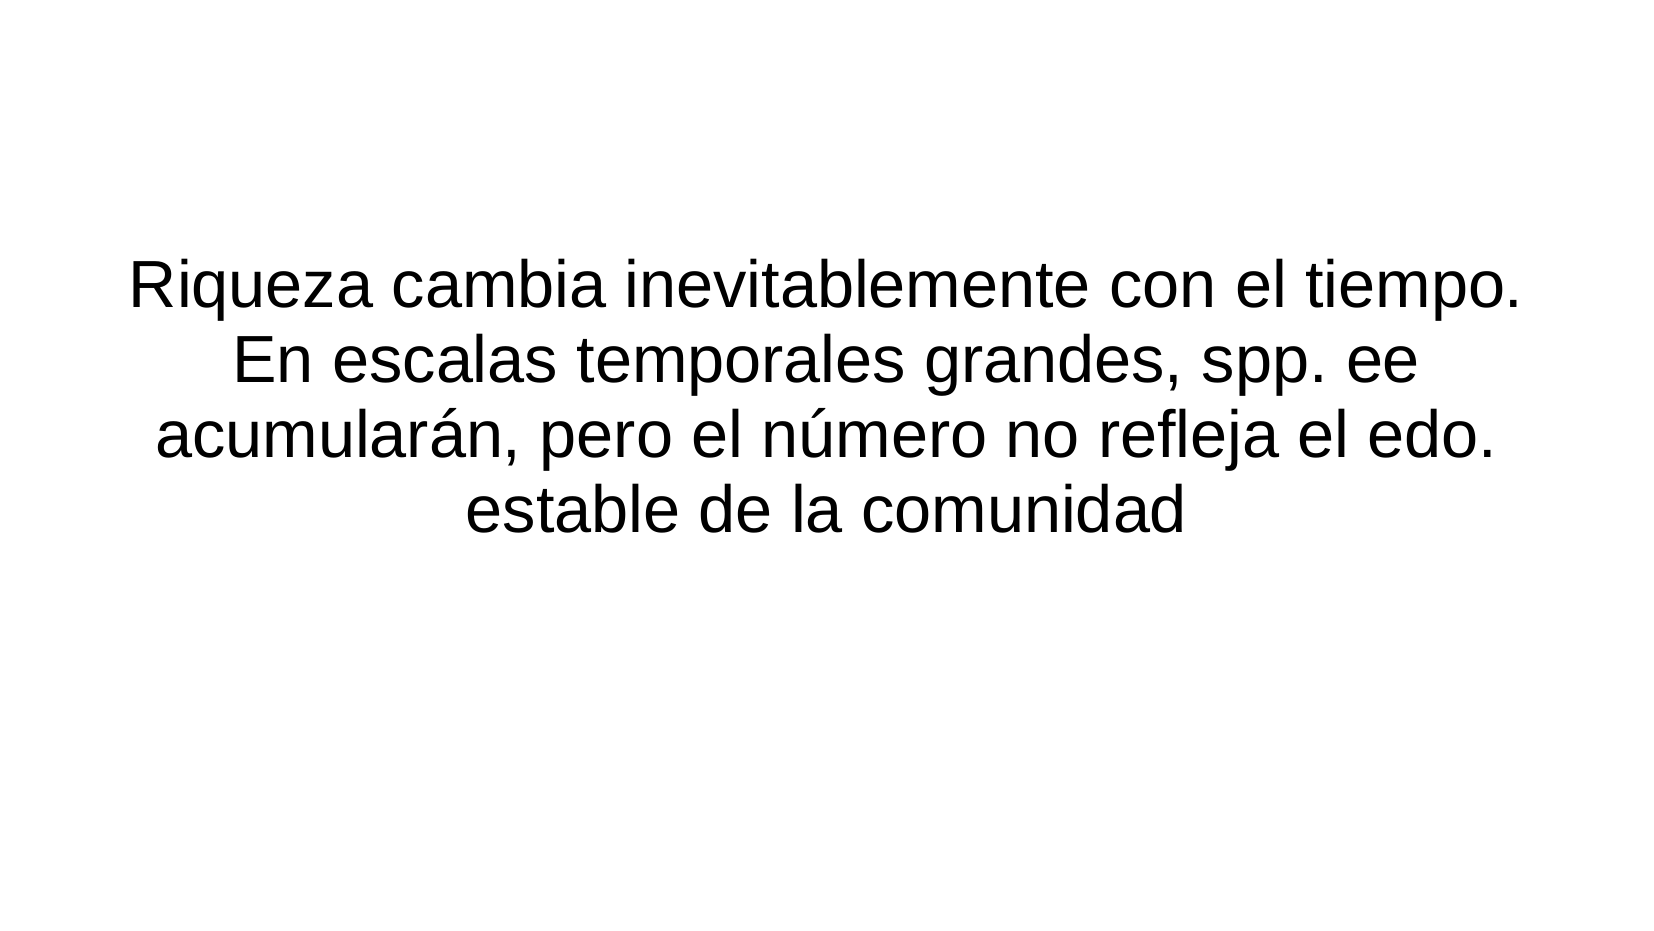

# Riqueza cambia inevitablemente con el tiempo. En escalas temporales grandes, spp. ee acumularán, pero el número no refleja el edo. estable de la comunidad